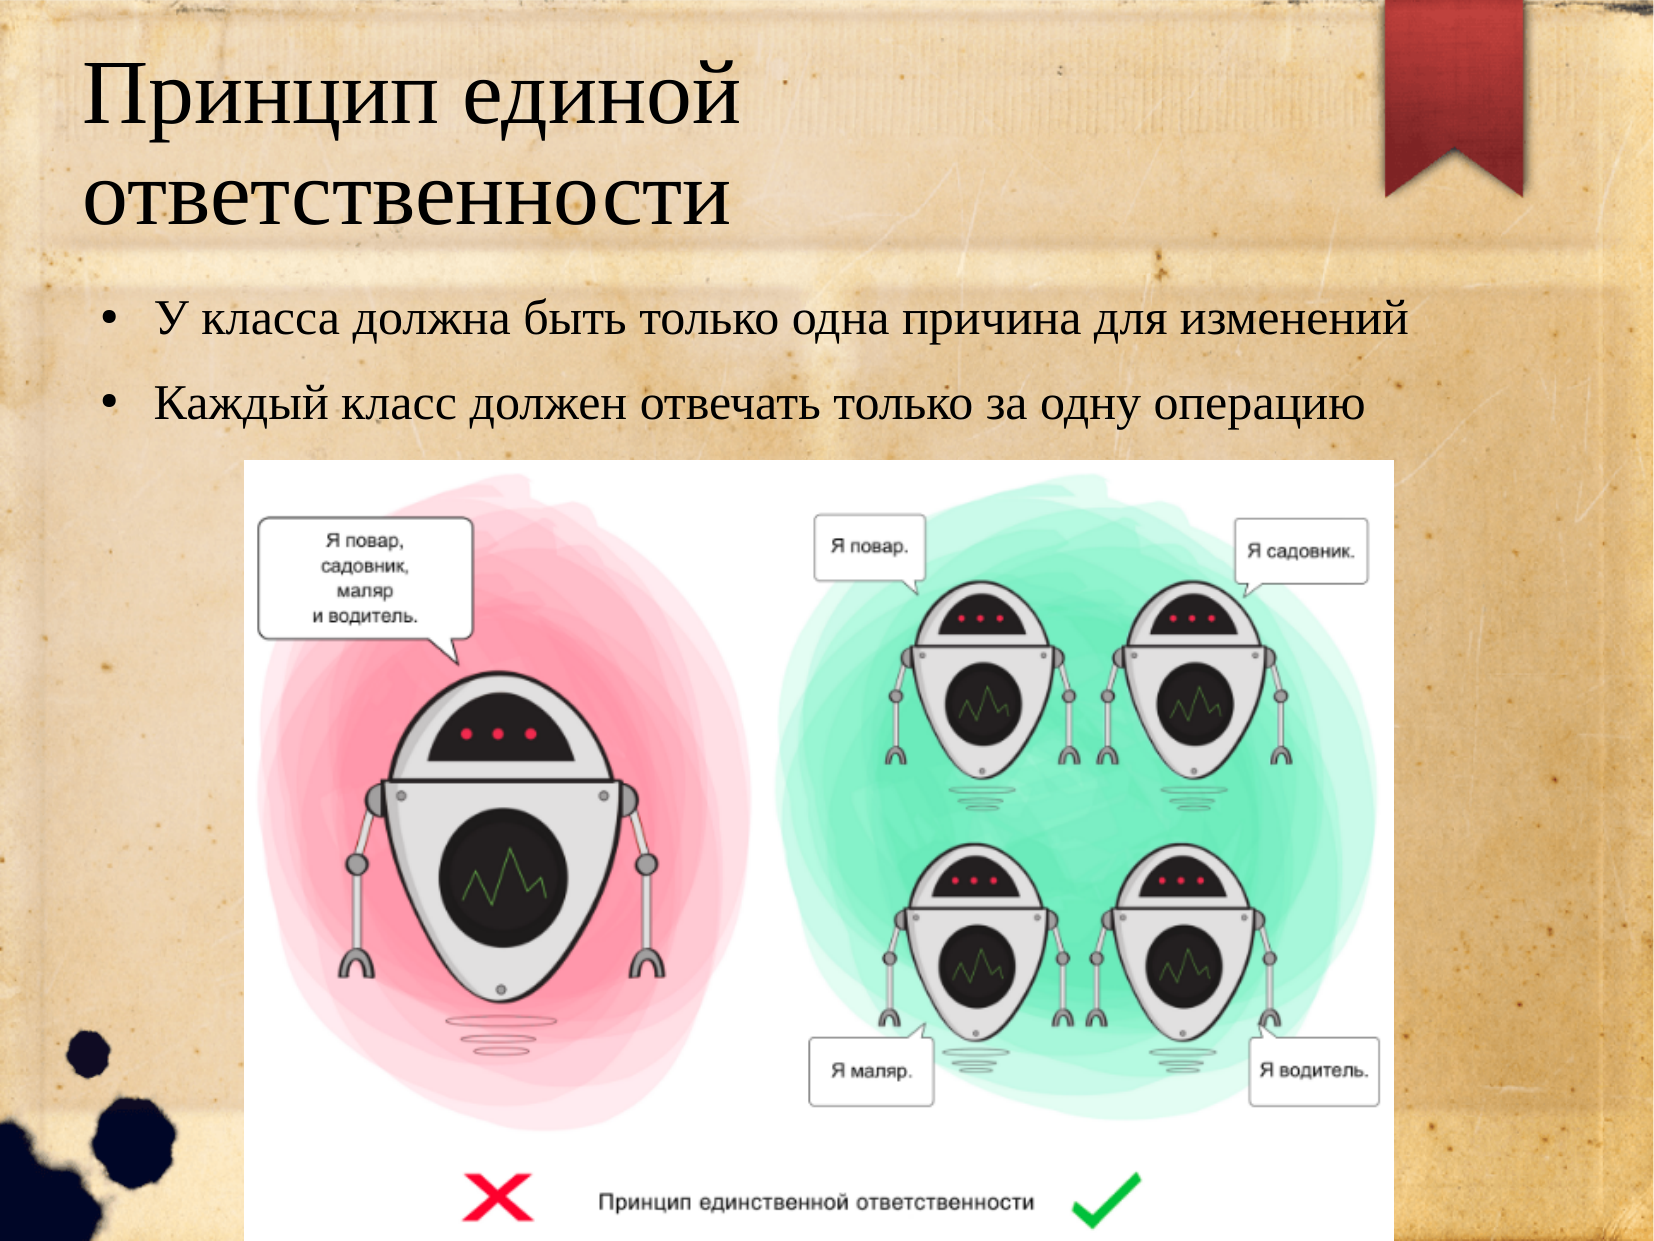

# Принцип единой ответственности
У класса должна быть только одна причина для изменений
Каждый класс должен отвечать только за одну операцию